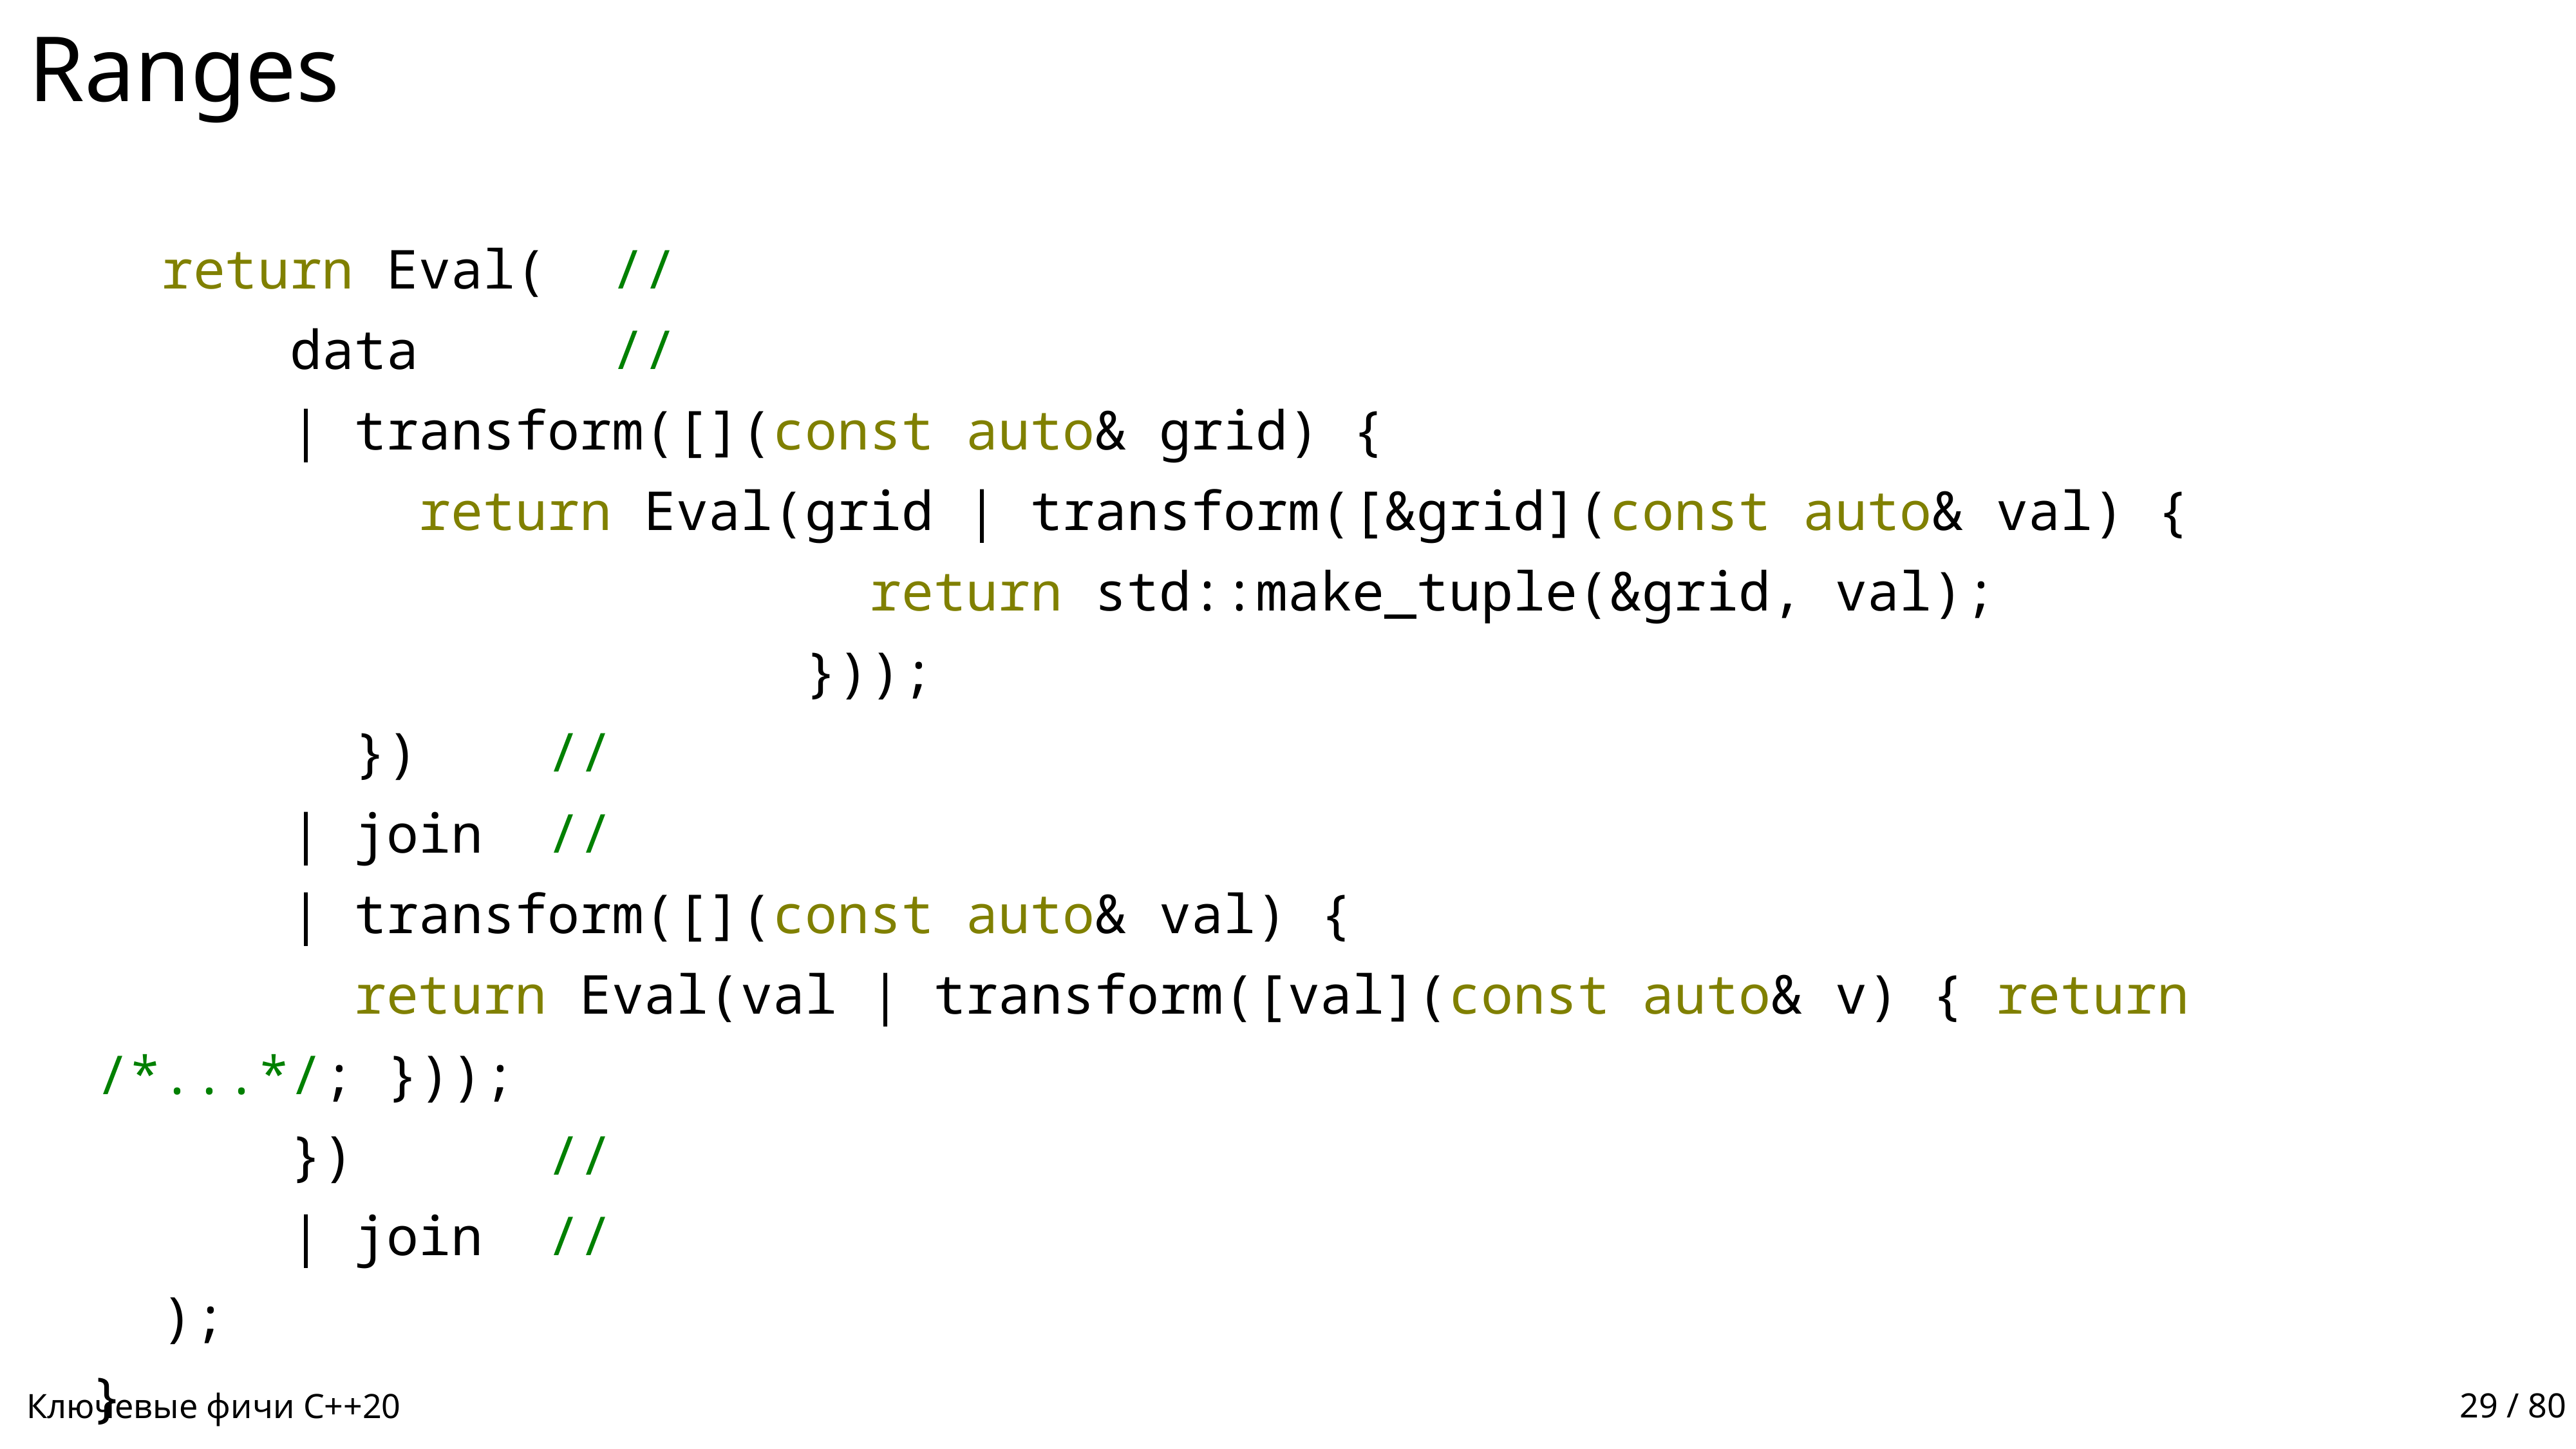

# Ranges
 return Eval( //
 data //
 | transform([](const auto& grid) {
 return Eval(grid | transform([&grid](const auto& val) {
 return std::make_tuple(&grid, val);
 }));
 }) //
 | join //
 | transform([](const auto& val) {
 return Eval(val | transform([val](const auto& v) { return /*...*/; }));
 }) //
 | join //
 );
}
Ключевые фичи С++20